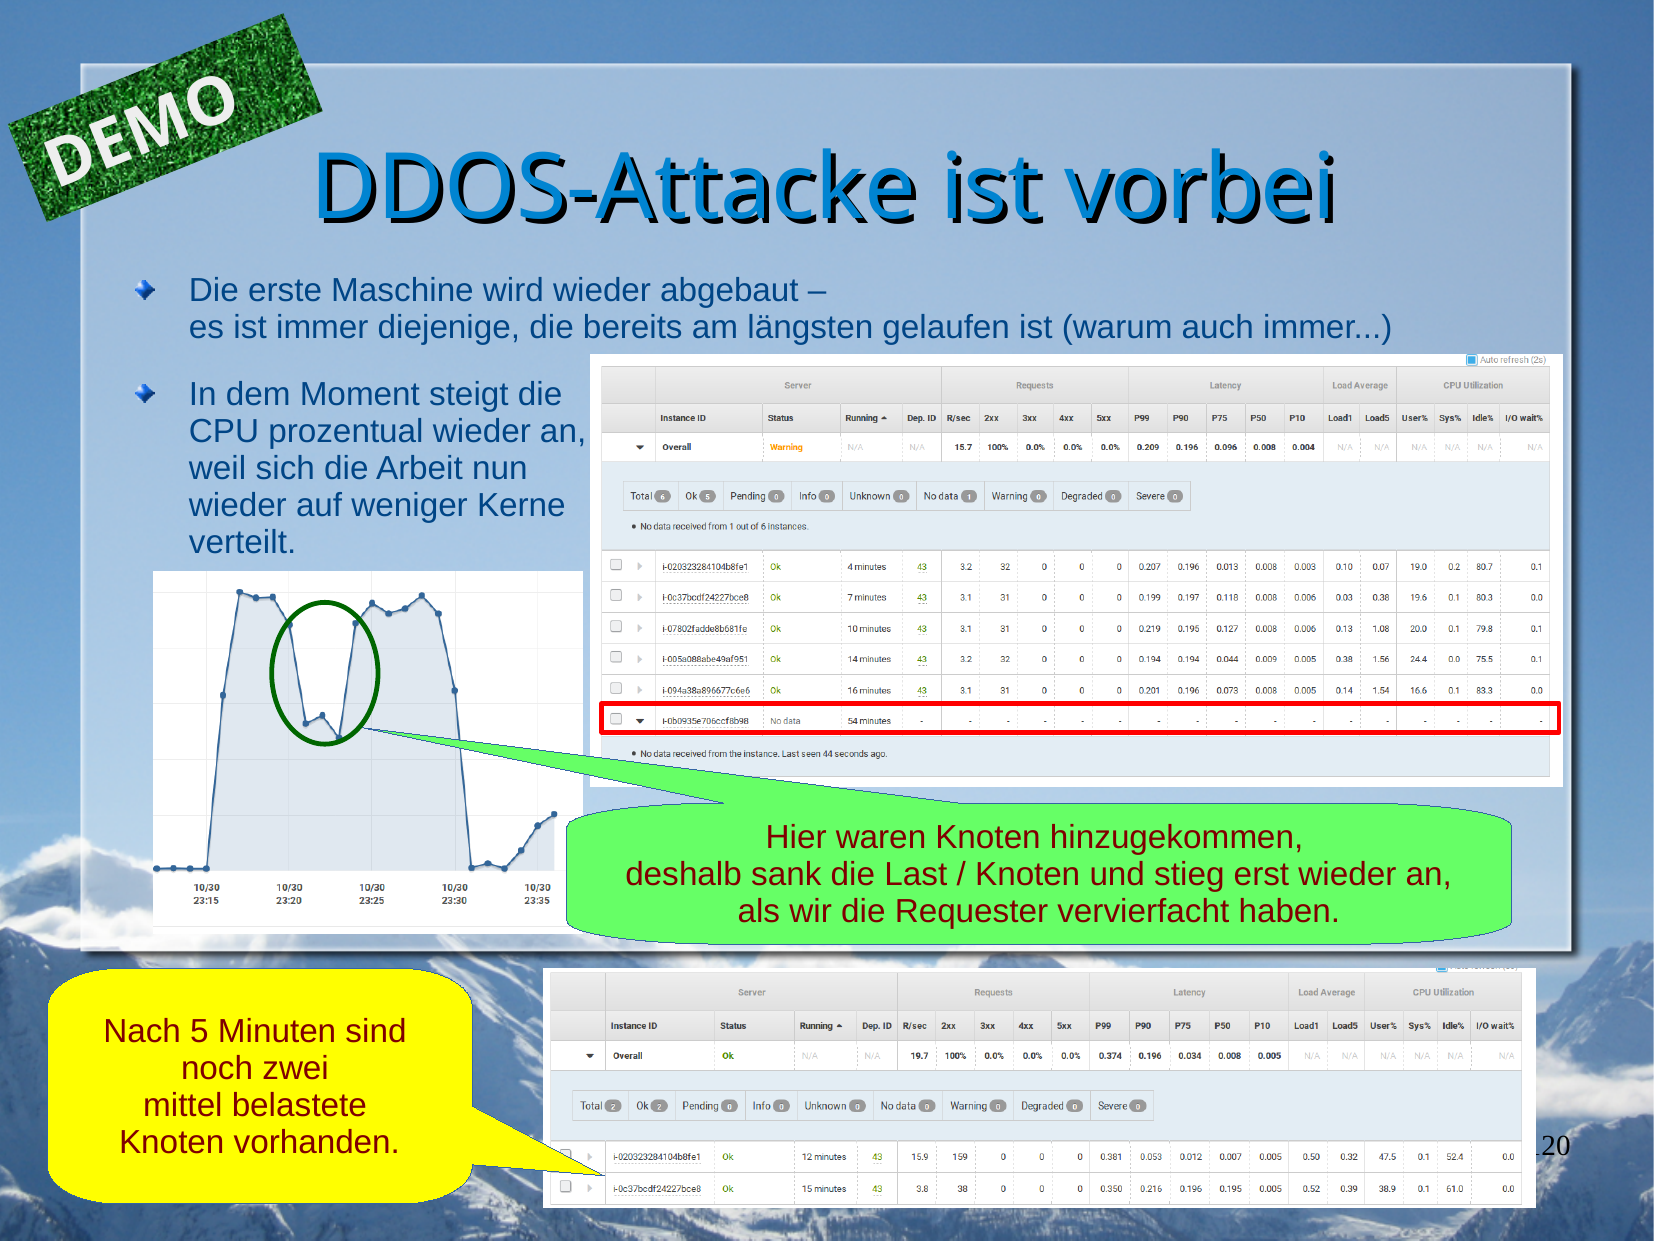

DEMO
# DDOS-Attacke ist vorbei
Die erste Maschine wird wieder abgebaut –
es ist immer diejenige, die bereits am längsten gelaufen ist (warum auch immer...)
In dem Moment steigt die
CPU prozentual wieder an,
weil sich die Arbeit nun
wieder auf weniger Kerne
verteilt.
Hier waren Knoten hinzugekommen,
deshalb sank die Last / Knoten und stieg erst wieder an,
als wir die Requester vervierfacht haben.
Nach 5 Minuten sind
noch zwei
mittel belastete
Knoten vorhanden.
120